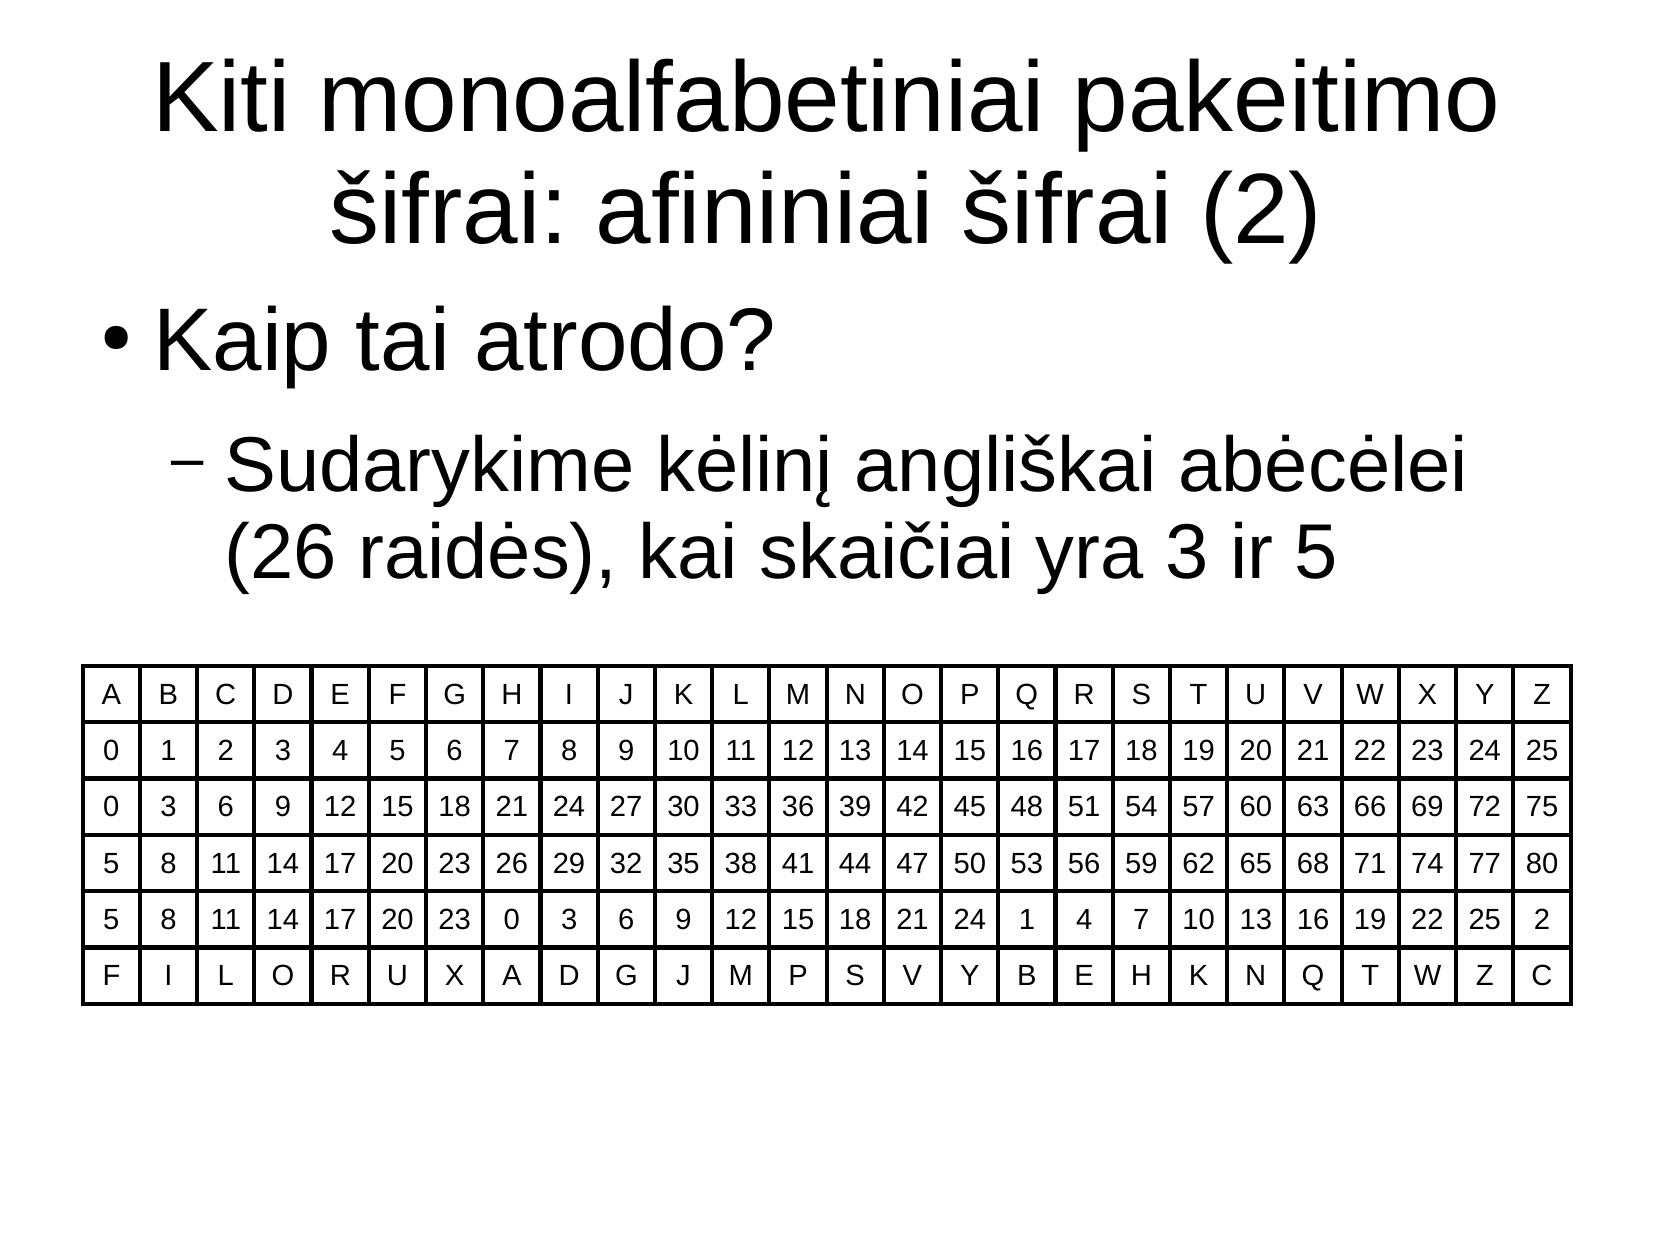

# Kiti monoalfabetiniai pakeitimo šifrai: afininiai šifrai (2)
Kaip tai atrodo?
Sudarykime kėlinį angliškai abėcėlei (26 raidės), kai skaičiai yra 3 ir 5
| A | B | C | D | E | F | G | H | I | J | K | L | M | N | O | P | Q | R | S | T | U | V | W | X | Y | Z |
| --- | --- | --- | --- | --- | --- | --- | --- | --- | --- | --- | --- | --- | --- | --- | --- | --- | --- | --- | --- | --- | --- | --- | --- | --- | --- |
| 0 | 1 | 2 | 3 | 4 | 5 | 6 | 7 | 8 | 9 | 10 | 11 | 12 | 13 | 14 | 15 | 16 | 17 | 18 | 19 | 20 | 21 | 22 | 23 | 24 | 25 |
| 0 | 3 | 6 | 9 | 12 | 15 | 18 | 21 | 24 | 27 | 30 | 33 | 36 | 39 | 42 | 45 | 48 | 51 | 54 | 57 | 60 | 63 | 66 | 69 | 72 | 75 |
| 5 | 8 | 11 | 14 | 17 | 20 | 23 | 26 | 29 | 32 | 35 | 38 | 41 | 44 | 47 | 50 | 53 | 56 | 59 | 62 | 65 | 68 | 71 | 74 | 77 | 80 |
| 5 | 8 | 11 | 14 | 17 | 20 | 23 | 0 | 3 | 6 | 9 | 12 | 15 | 18 | 21 | 24 | 1 | 4 | 7 | 10 | 13 | 16 | 19 | 22 | 25 | 2 |
| F | I | L | O | R | U | X | A | D | G | J | M | P | S | V | Y | B | E | H | K | N | Q | T | W | Z | C |